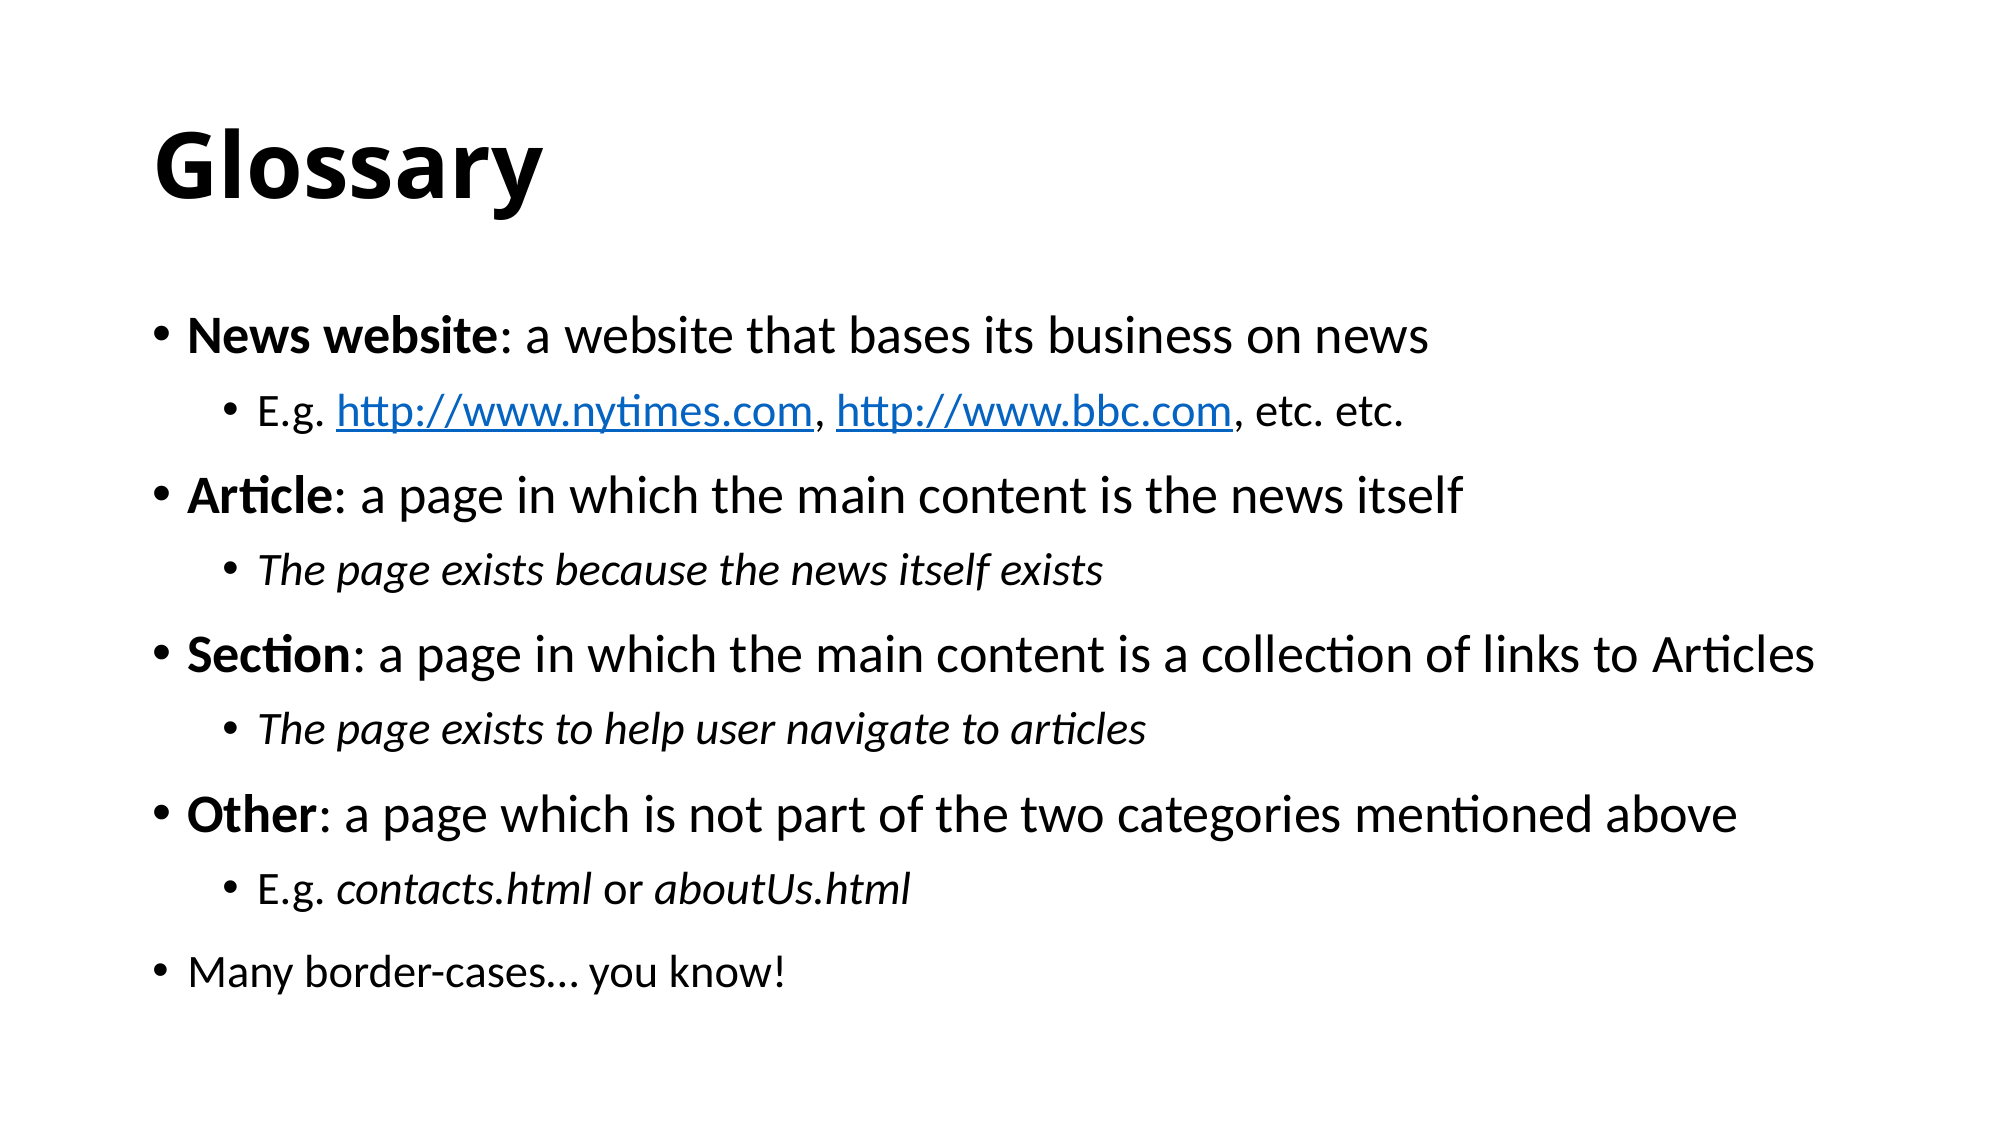

# Glossary
News website: a website that bases its business on news
E.g. http://www.nytimes.com, http://www.bbc.com, etc. etc.
Article: a page in which the main content is the news itself
The page exists because the news itself exists
Section: a page in which the main content is a collection of links to Articles
The page exists to help user navigate to articles
Other: a page which is not part of the two categories mentioned above
E.g. contacts.html or aboutUs.html
Many border-cases… you know!